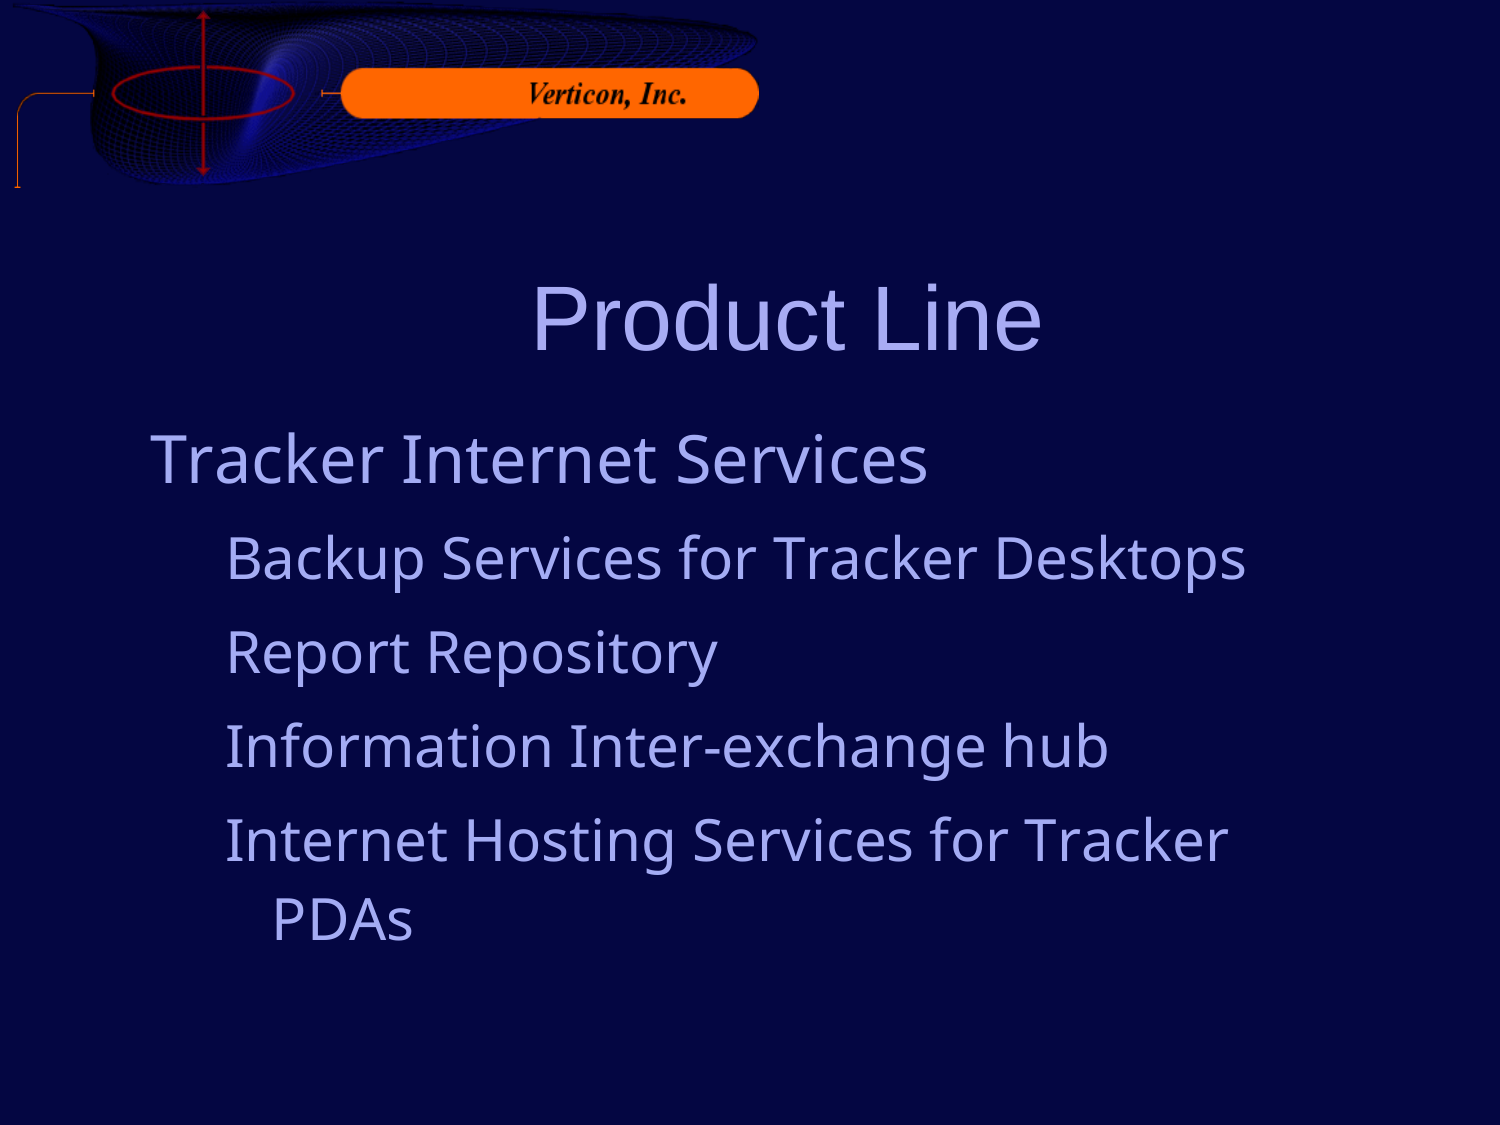

# Product Line
Tracker Internet Services
Backup Services for Tracker Desktops
Report Repository
Information Inter-exchange hub
Internet Hosting Services for Tracker PDAs